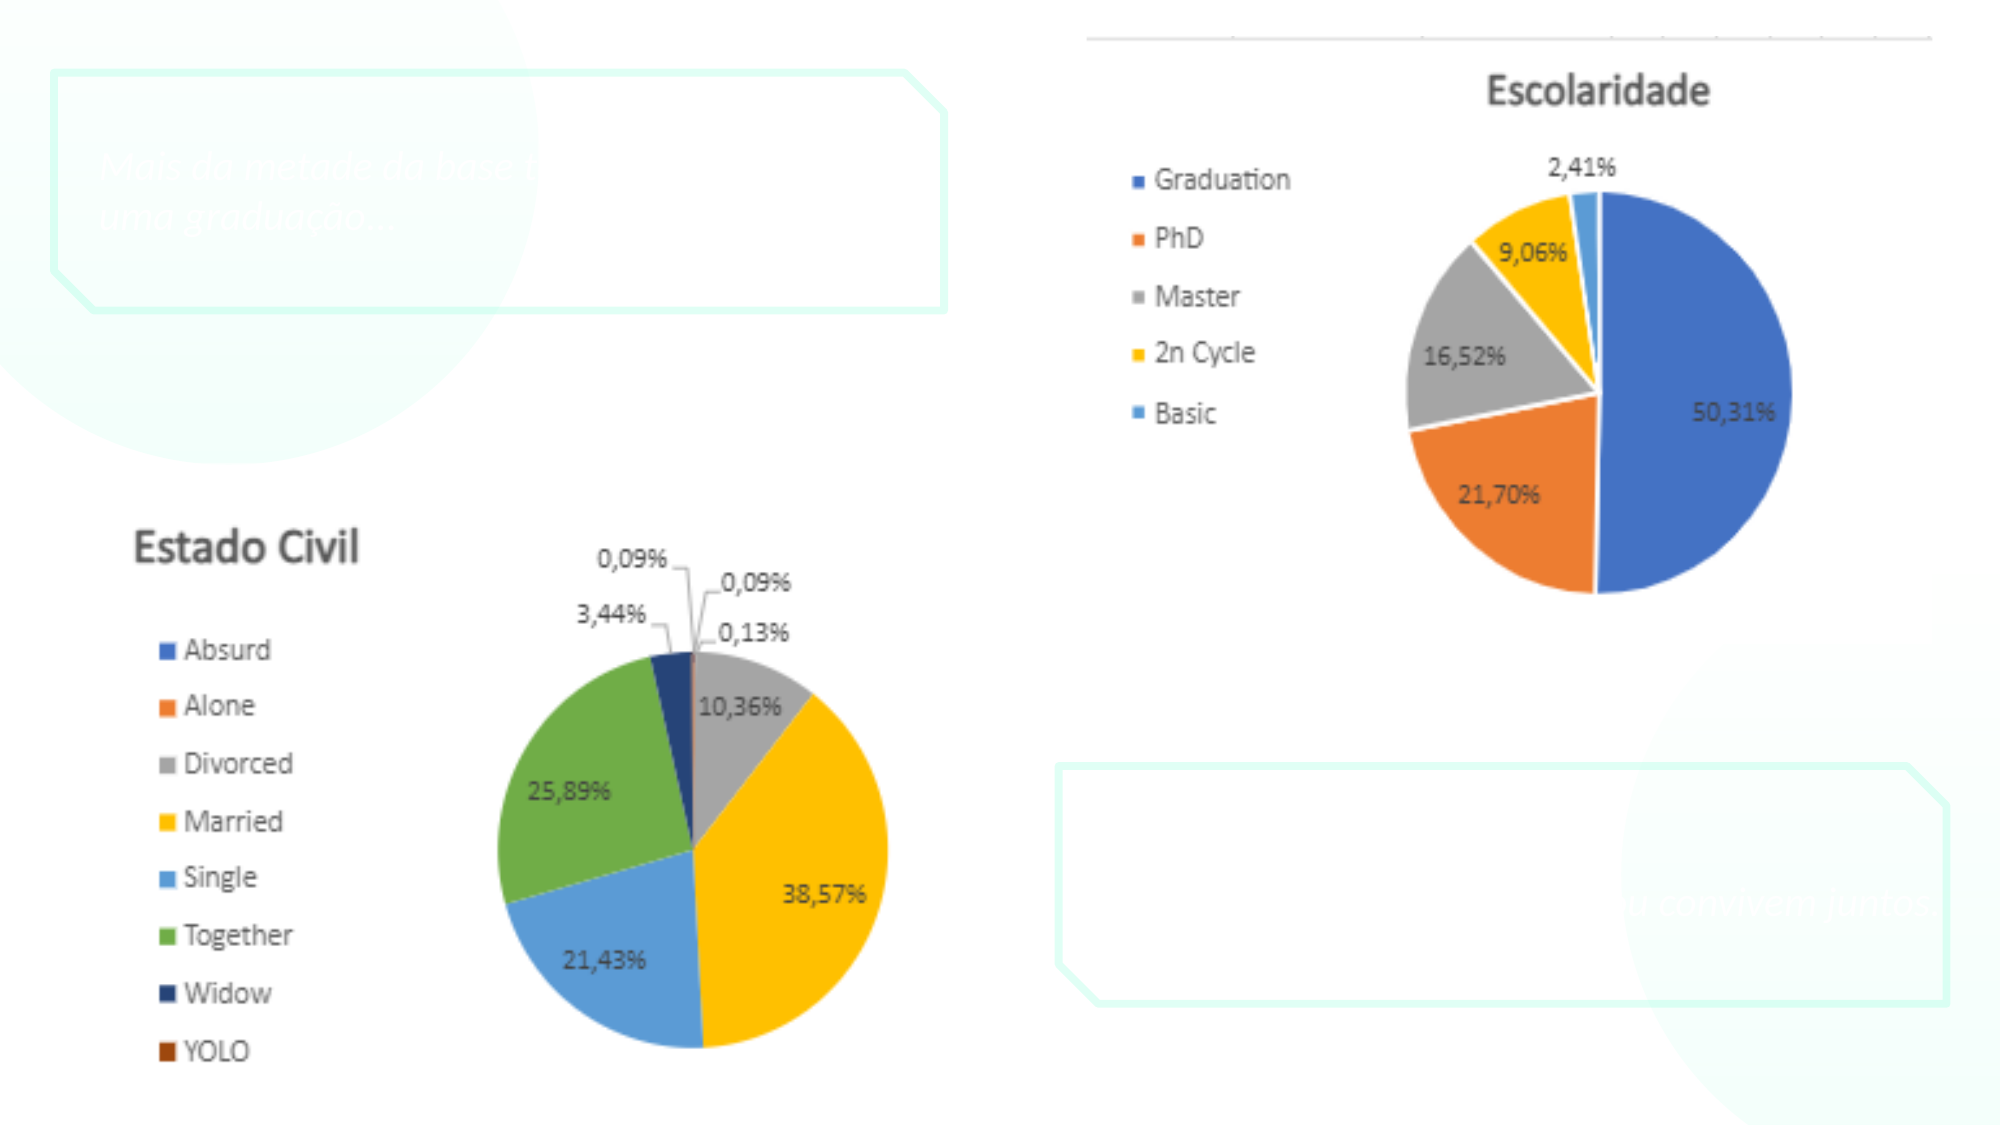

Mais da metade da base total de clientes possui uma graduação...
 ...e 65% dos consumidores são casados ou convivem juntos.​